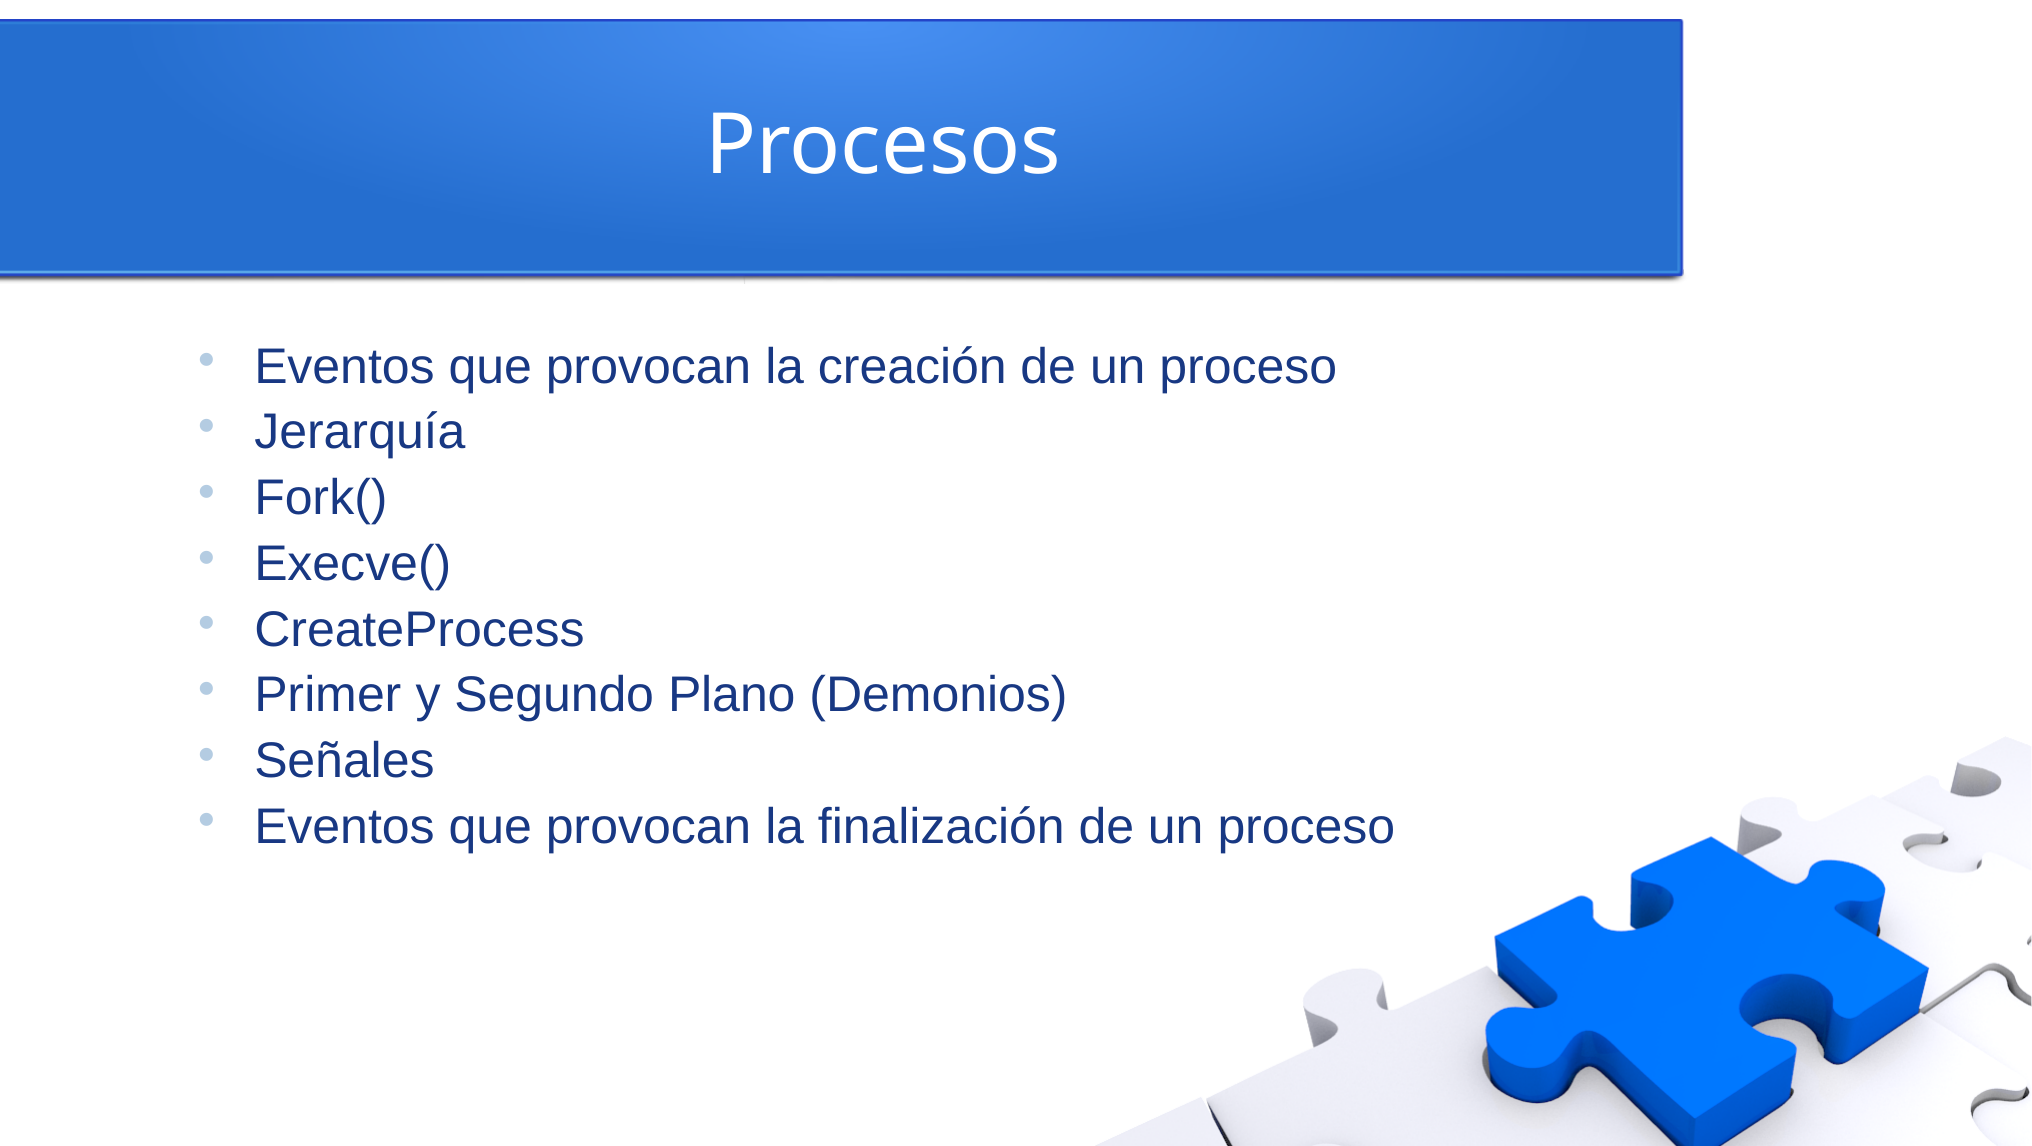

# Procesos
Eventos que provocan la creación de un proceso
Jerarquía
Fork()
Execve()
CreateProcess
Primer y Segundo Plano (Demonios)
Señales
Eventos que provocan la finalización de un proceso